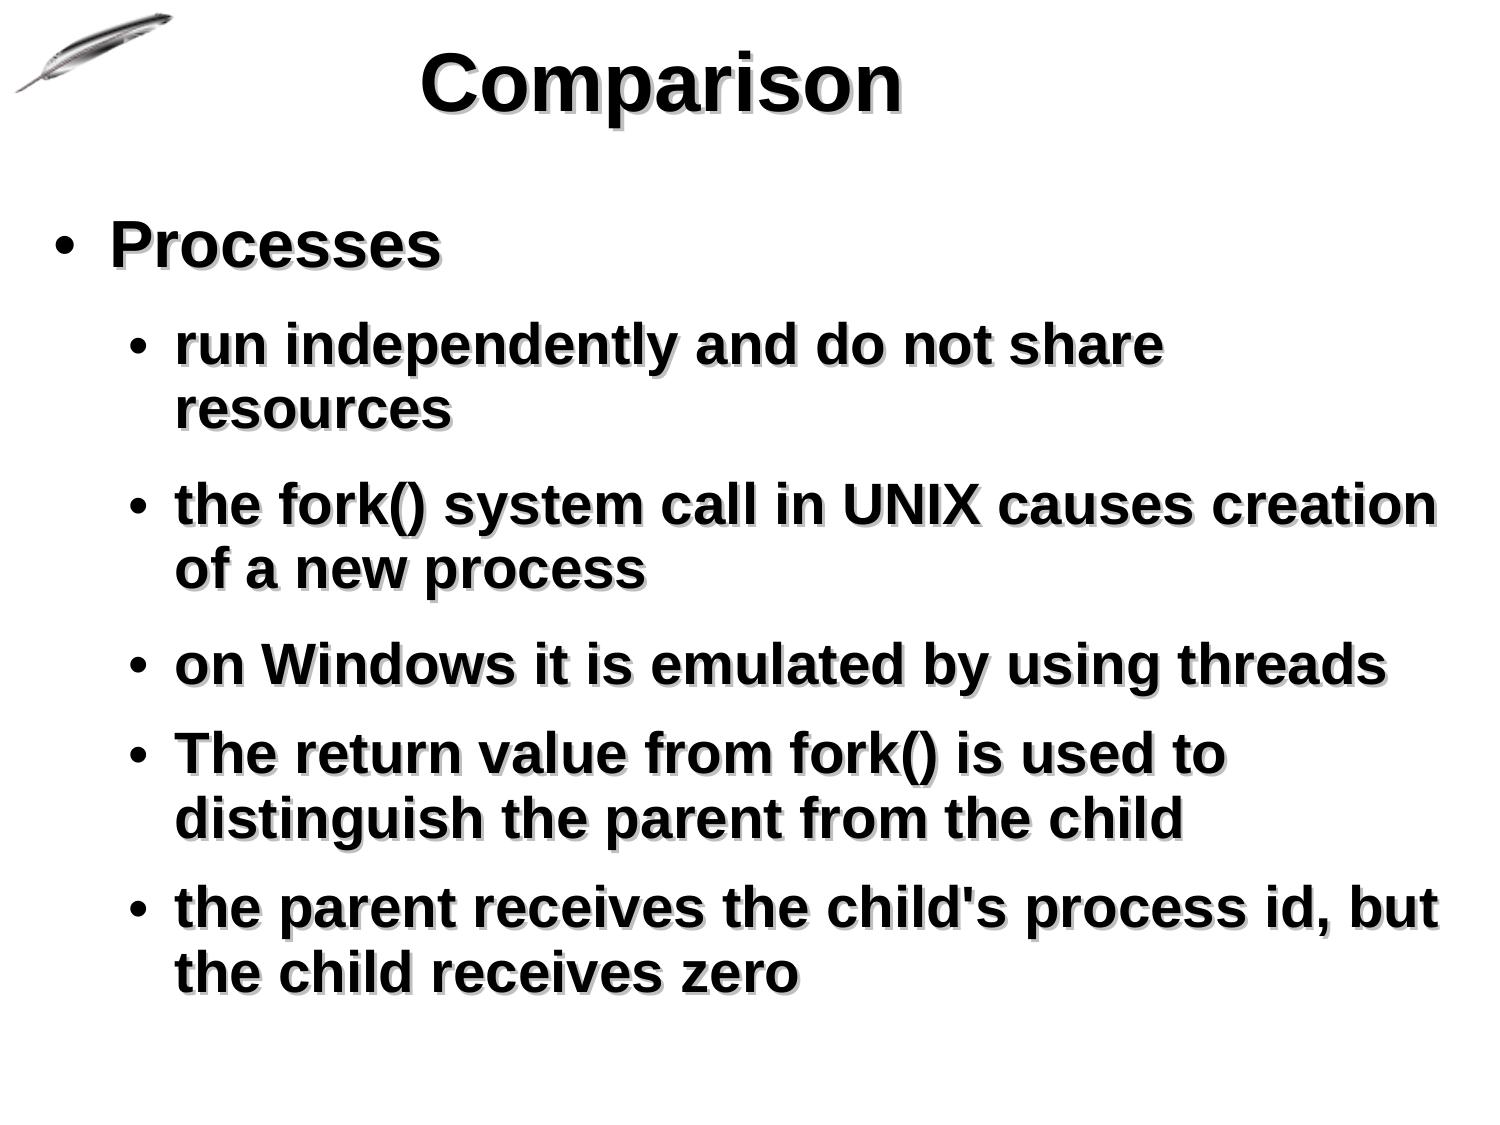

# Comparison
Processes
run independently and do not share resources
the fork() system call in UNIX causes creation of a new process
on Windows it is emulated by using threads
The return value from fork() is used to distinguish the parent from the child
the parent receives the child's process id, but the child receives zero